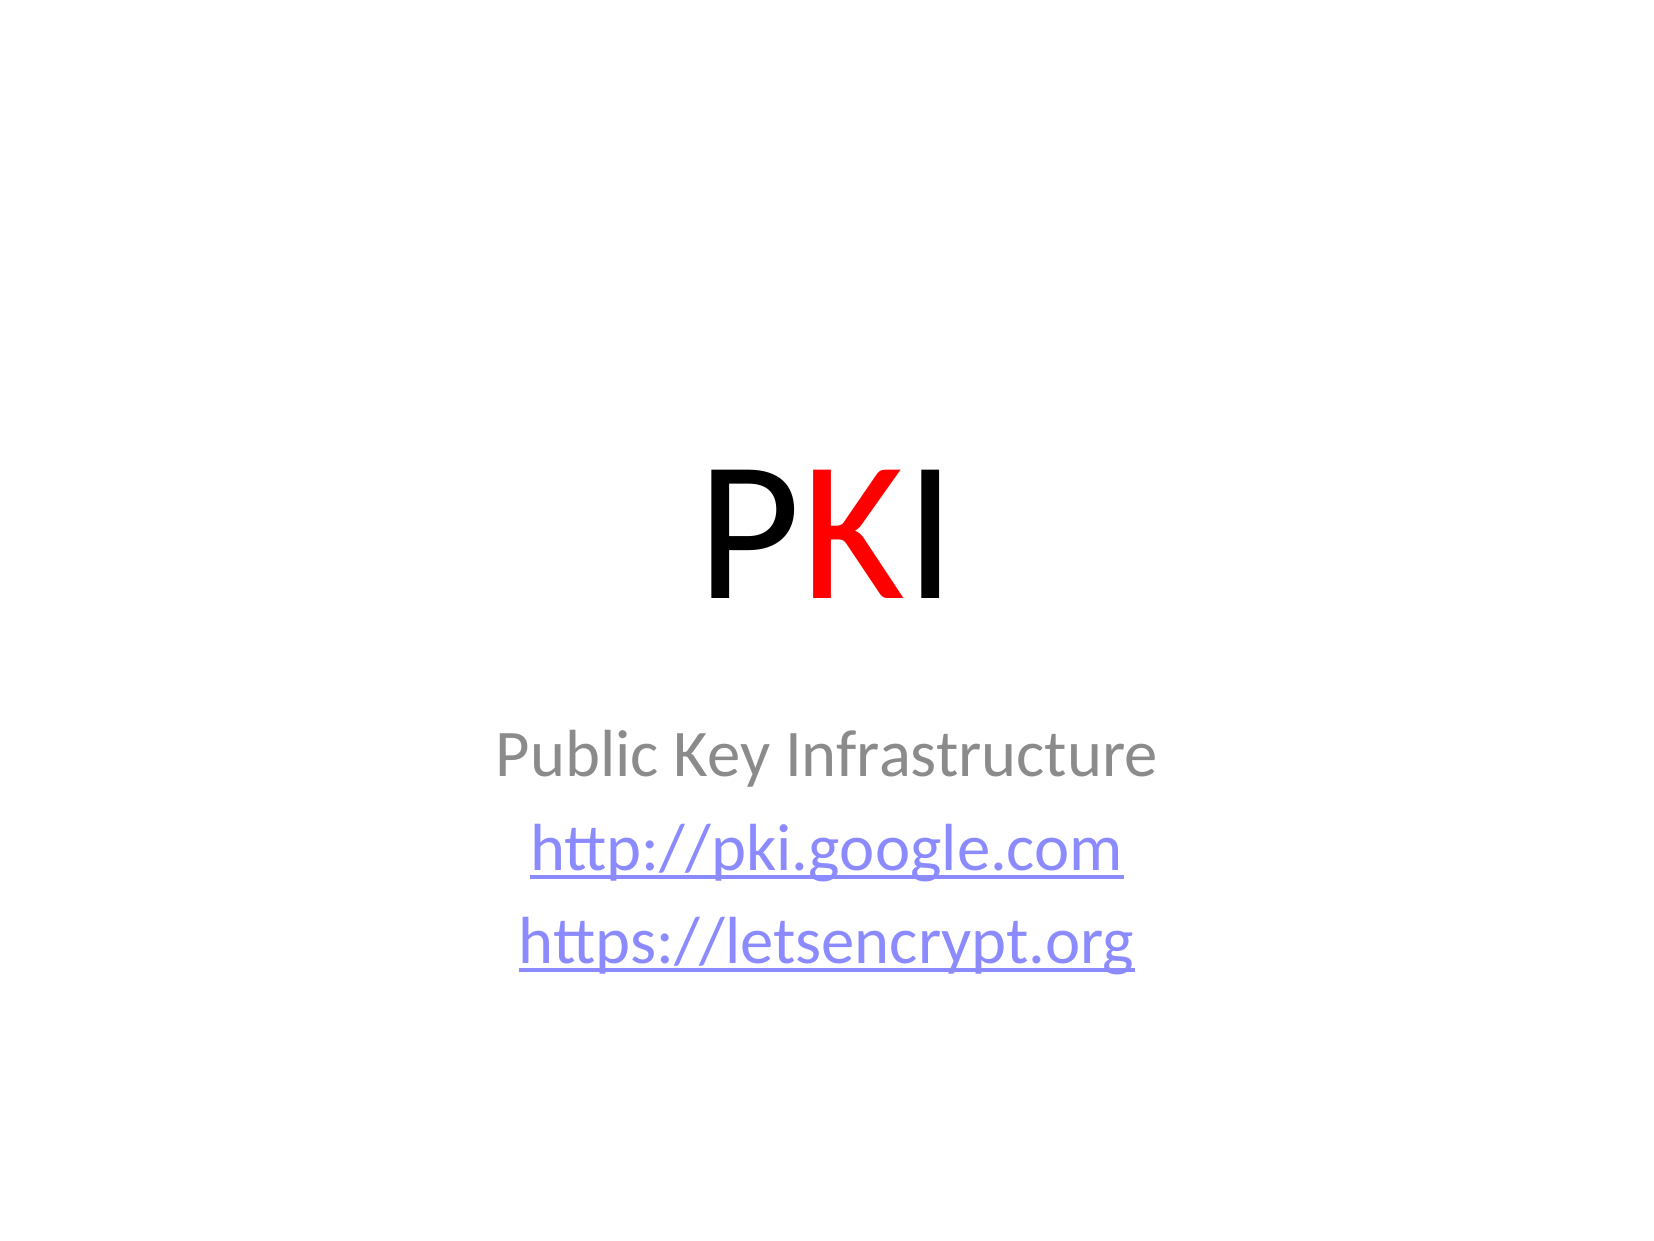

# PKI
Public Key Infrastructure
http://pki.google.com
https://letsencrypt.org